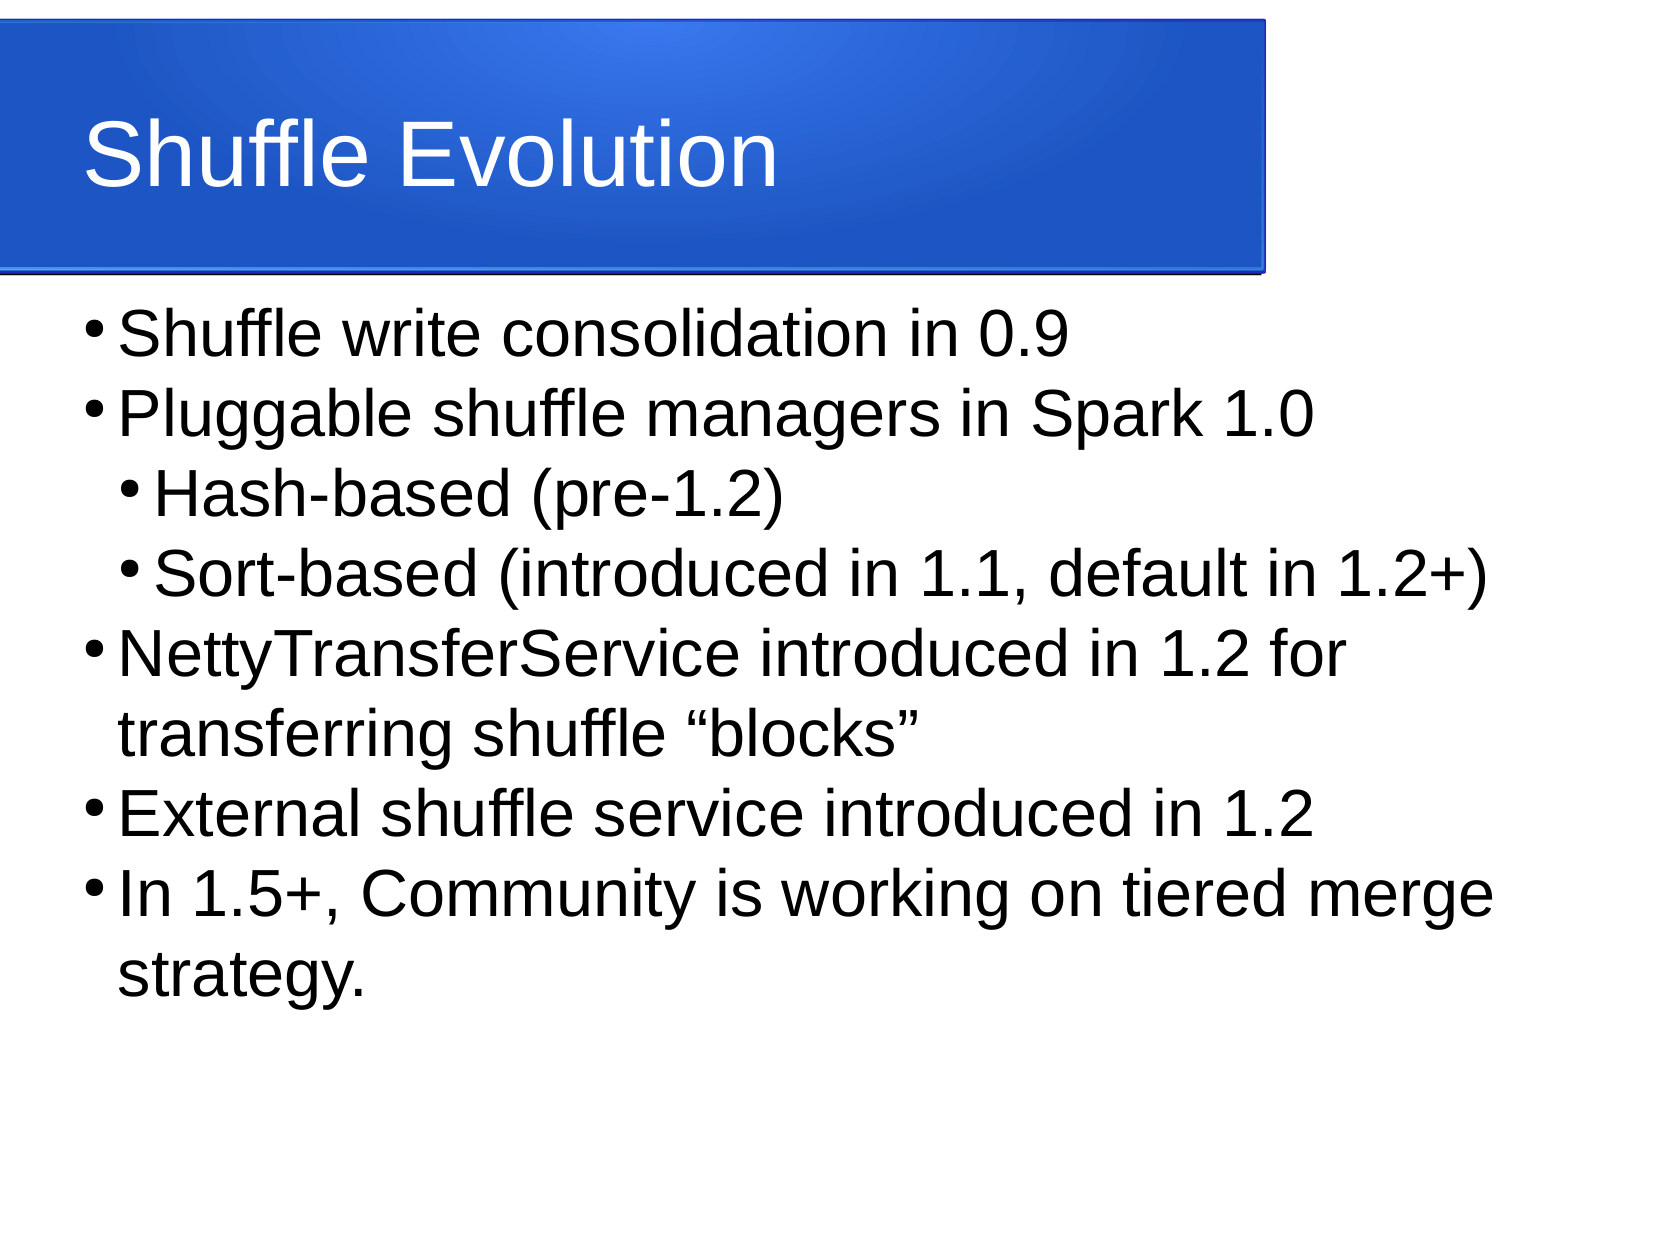

Shuffle Evolution
Shuffle write consolidation in 0.9
Pluggable shuffle managers in Spark 1.0
Hash-based (pre-1.2)
Sort-based (introduced in 1.1, default in 1.2+)
NettyTransferService introduced in 1.2 for transferring shuffle “blocks”
External shuffle service introduced in 1.2
In 1.5+, Community is working on tiered merge strategy.